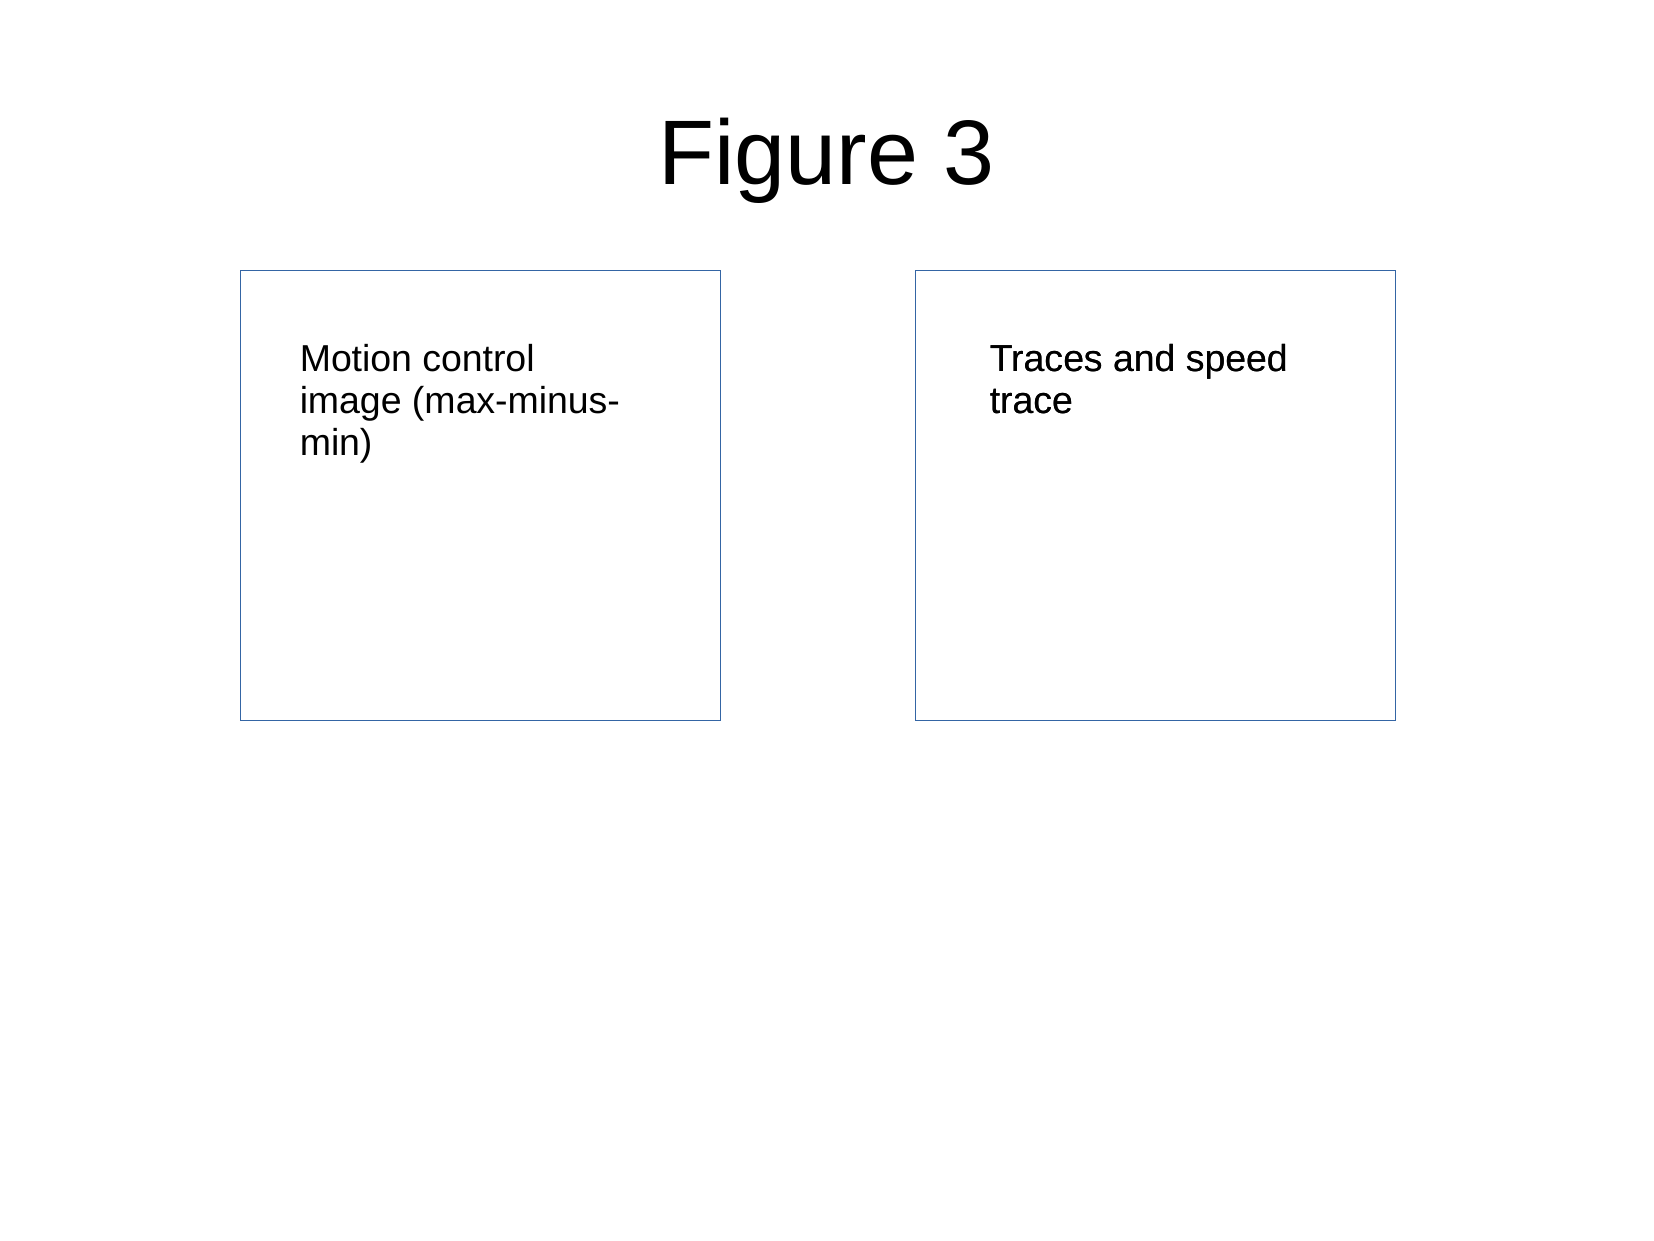

# Figure 3
Motion control image (max-minus-min)
Traces and speed trace
Traces and speed trace